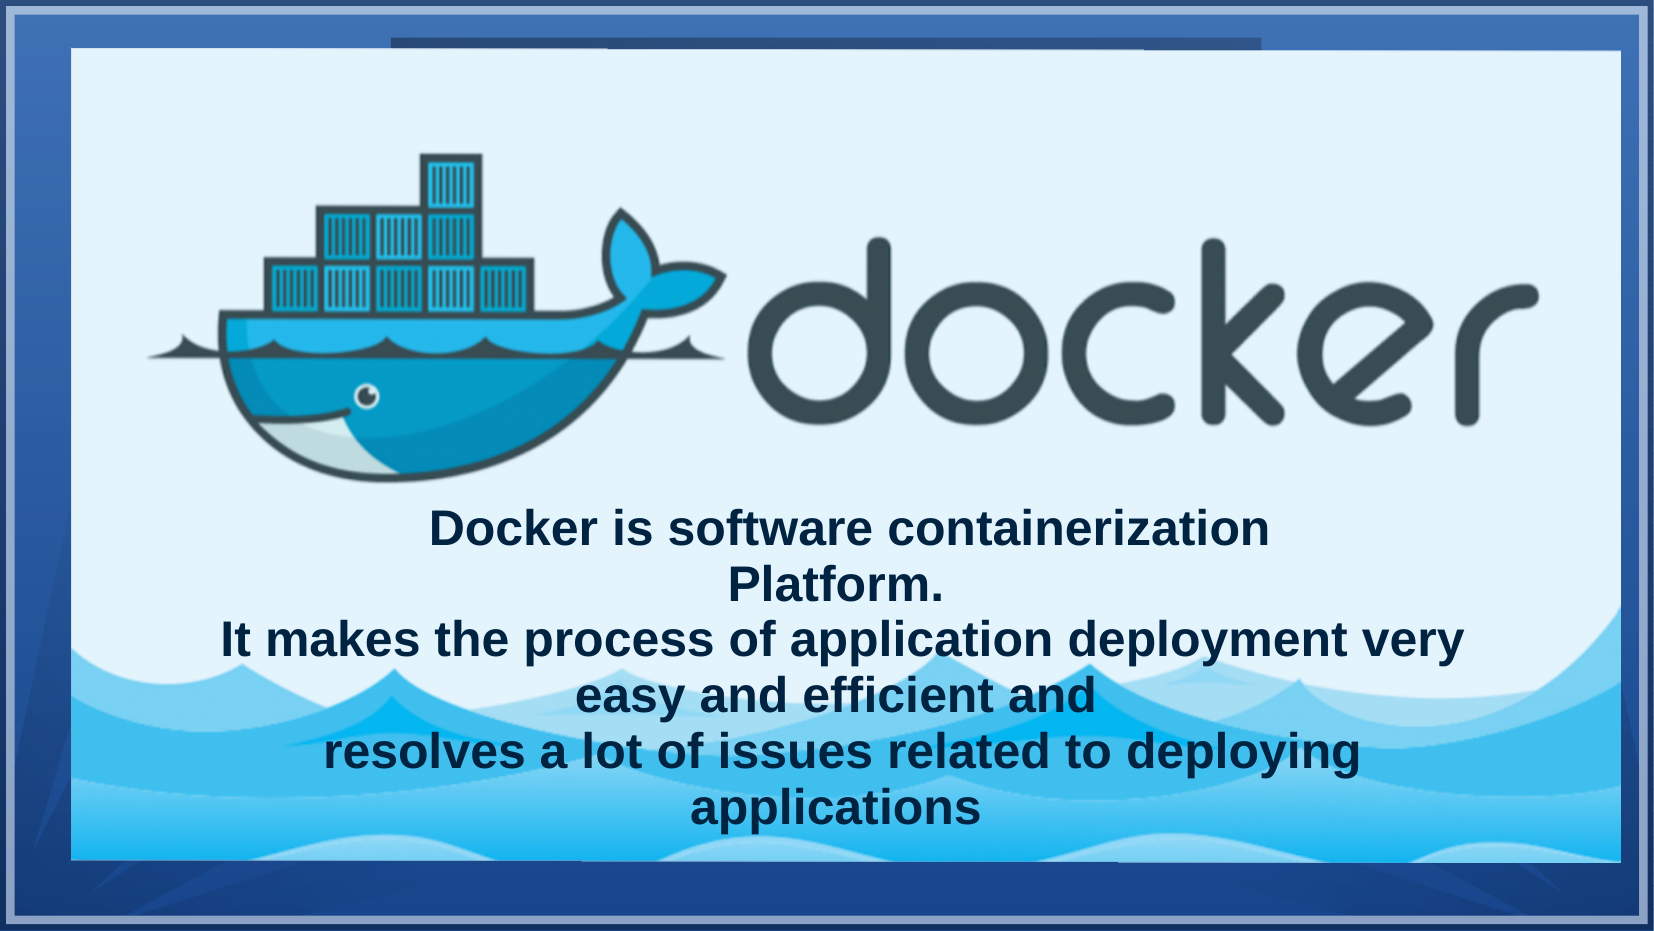

#
 Docker is software containerization
Platform.
 It makes the process of application deployment very easy and efficient and
 resolves a lot of issues related to deploying applications